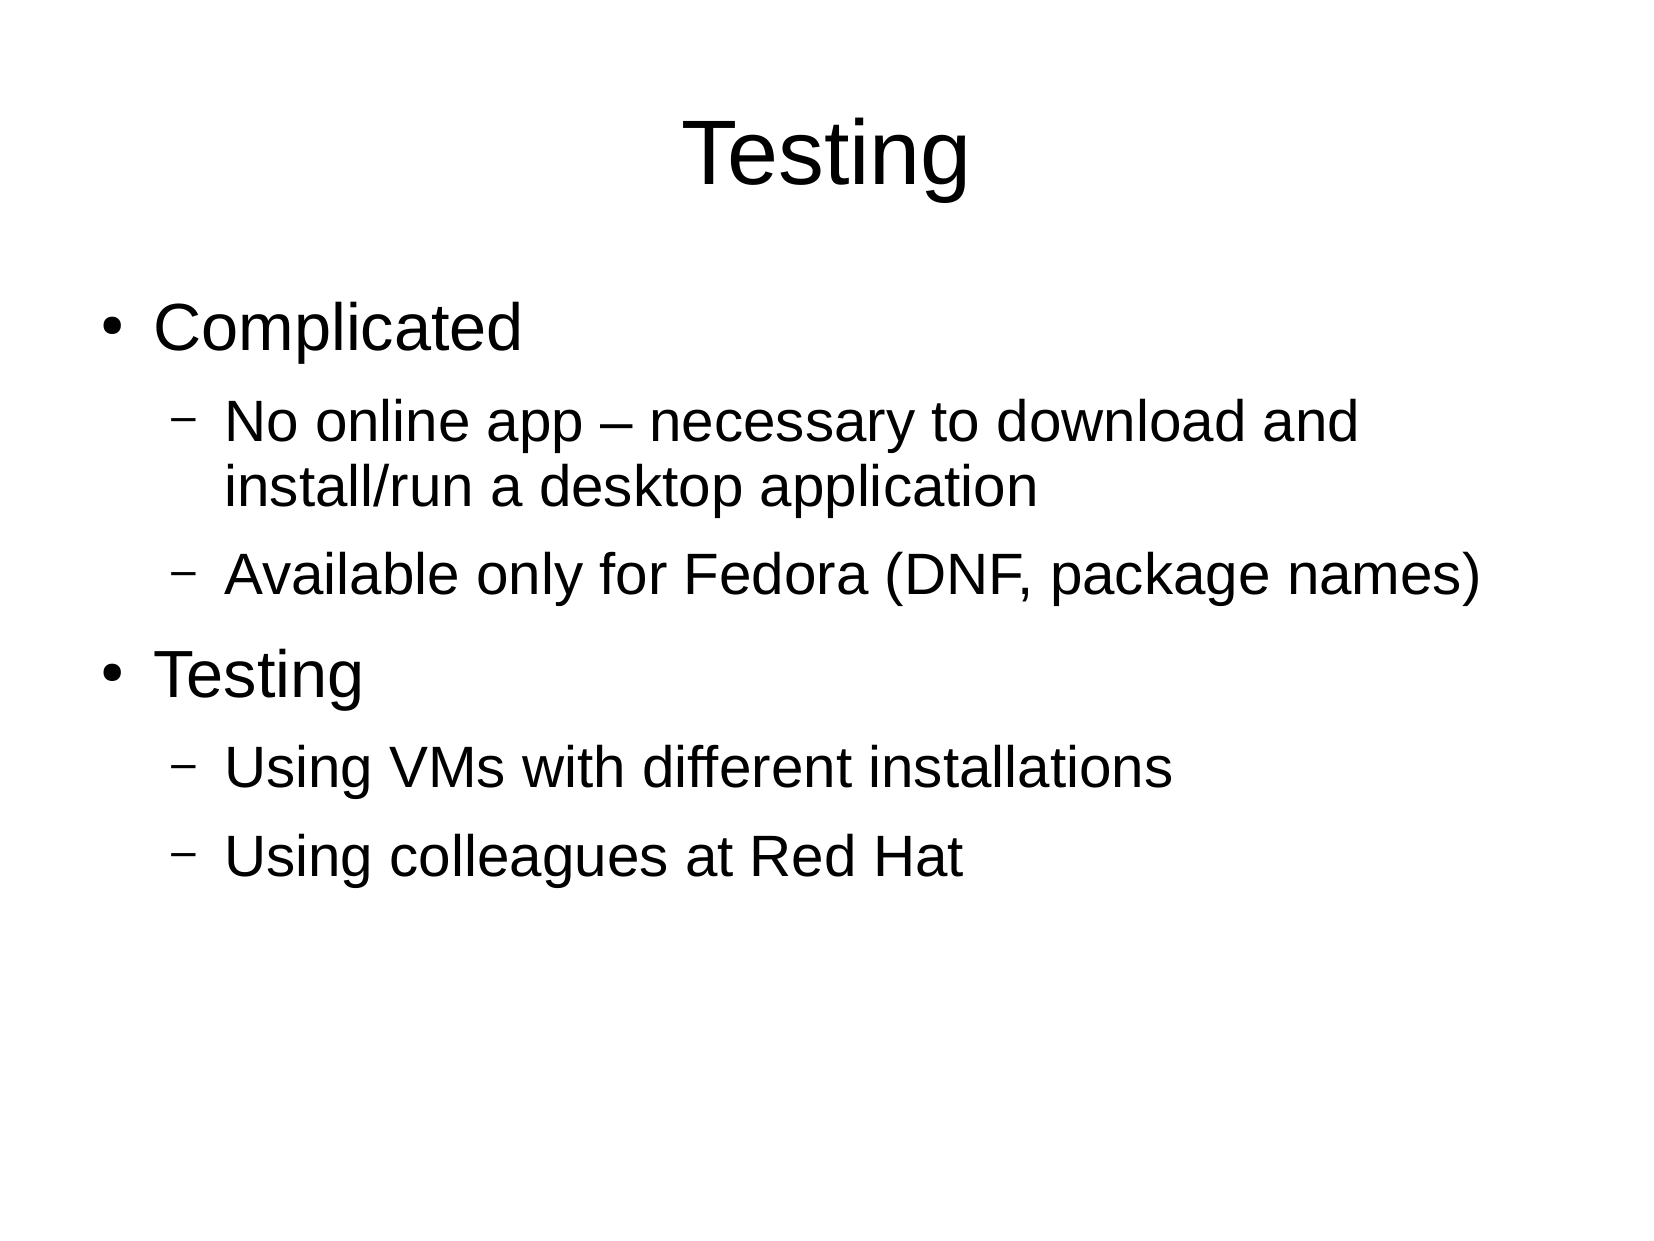

# Testing
Complicated
No online app – necessary to download and install/run a desktop application
Available only for Fedora (DNF, package names)
Testing
Using VMs with different installations
Using colleagues at Red Hat